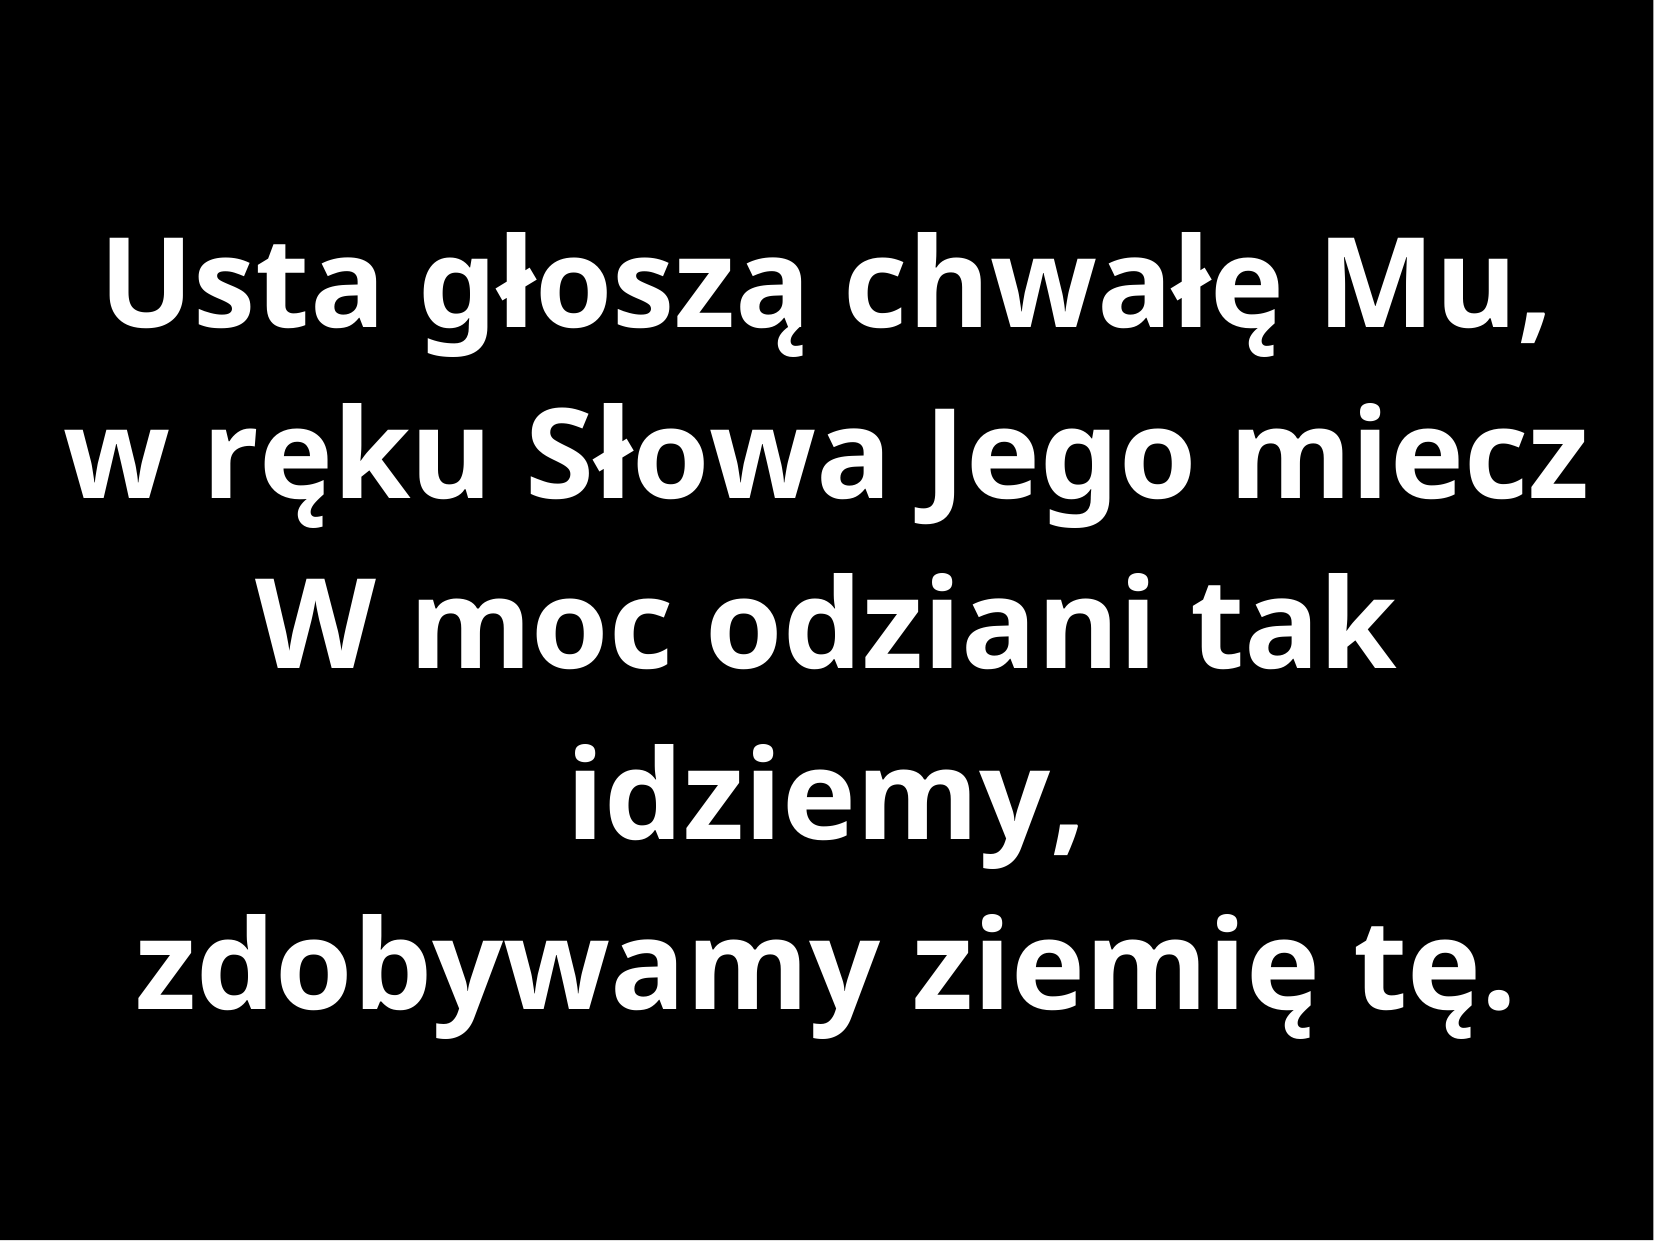

# Usta głoszą chwałę Mu, w ręku Słowa Jego miecz W moc odziani tak idziemy, zdobywamy ziemię tę.